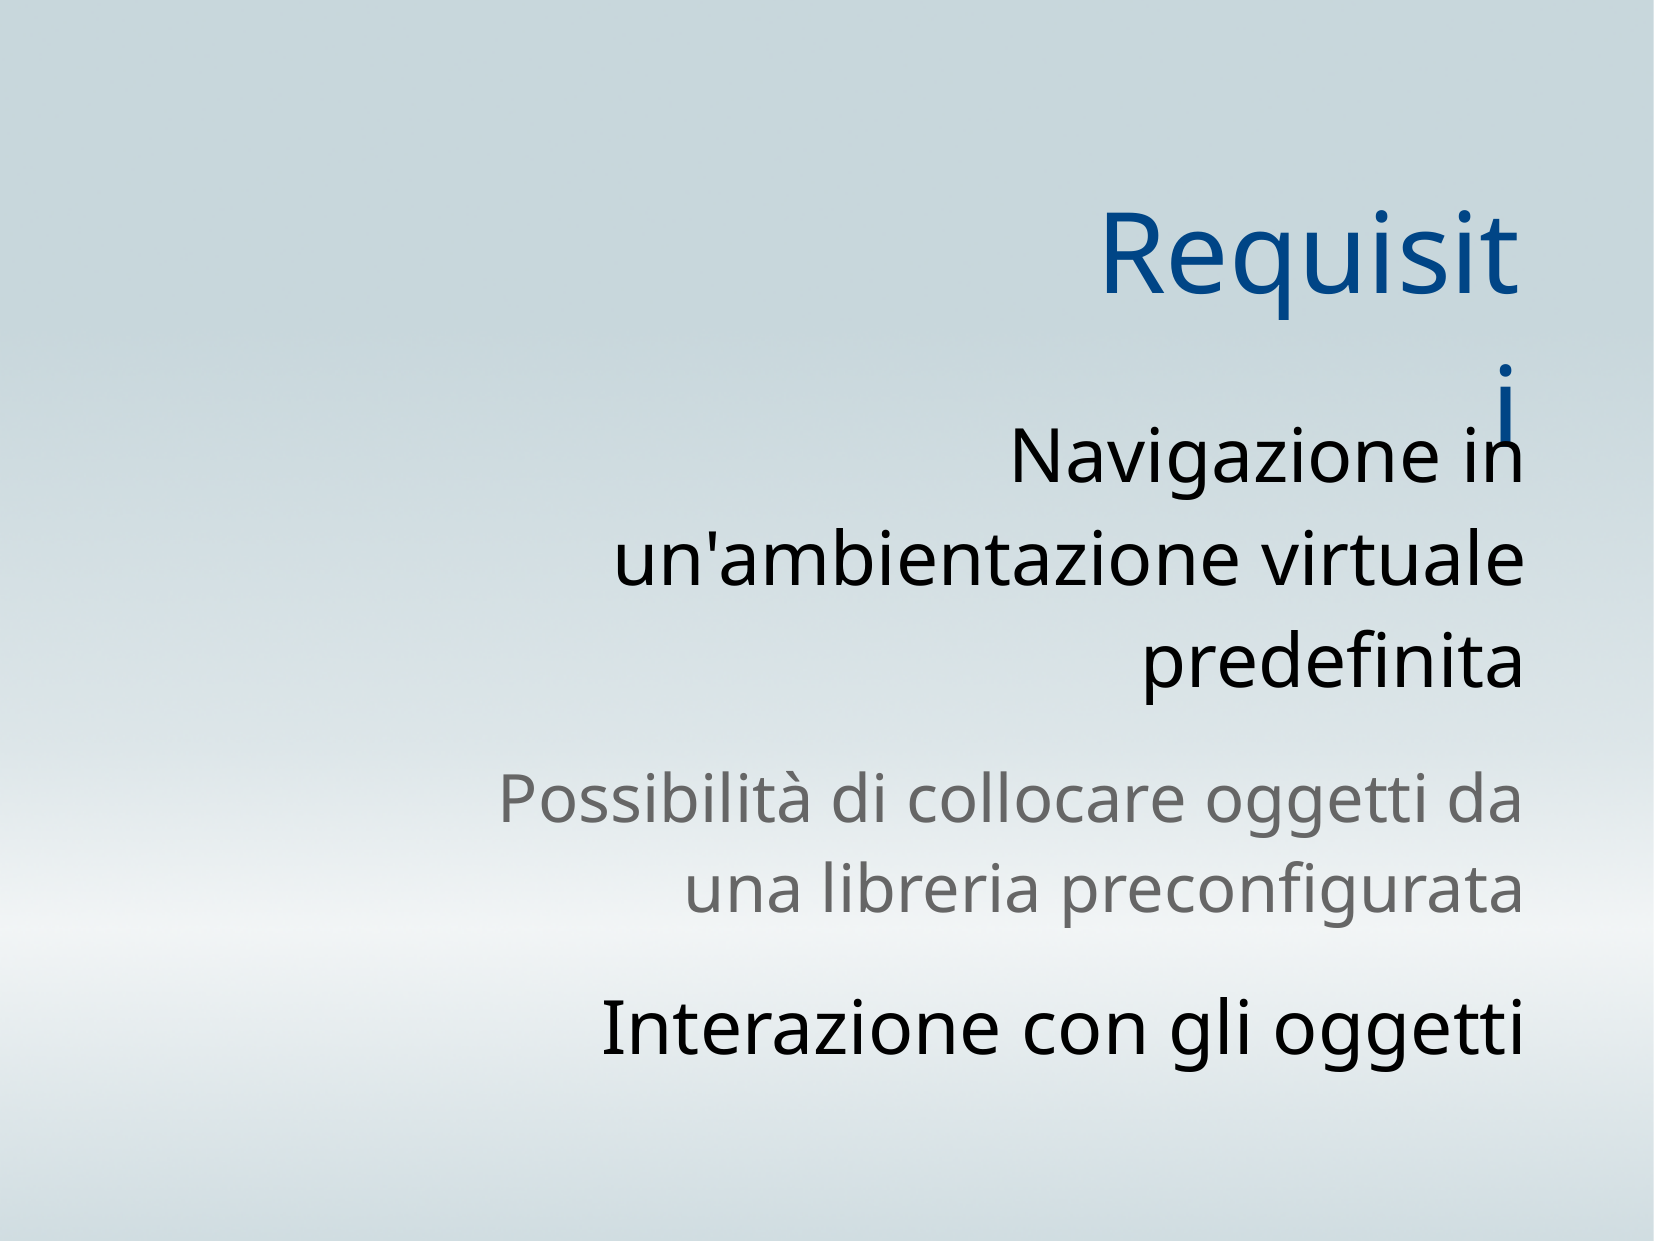

Requisiti
Navigazione in un'ambientazione virtuale predefinita
Possibilità di collocare oggetti da una libreria preconfigurata
Interazione con gli oggetti